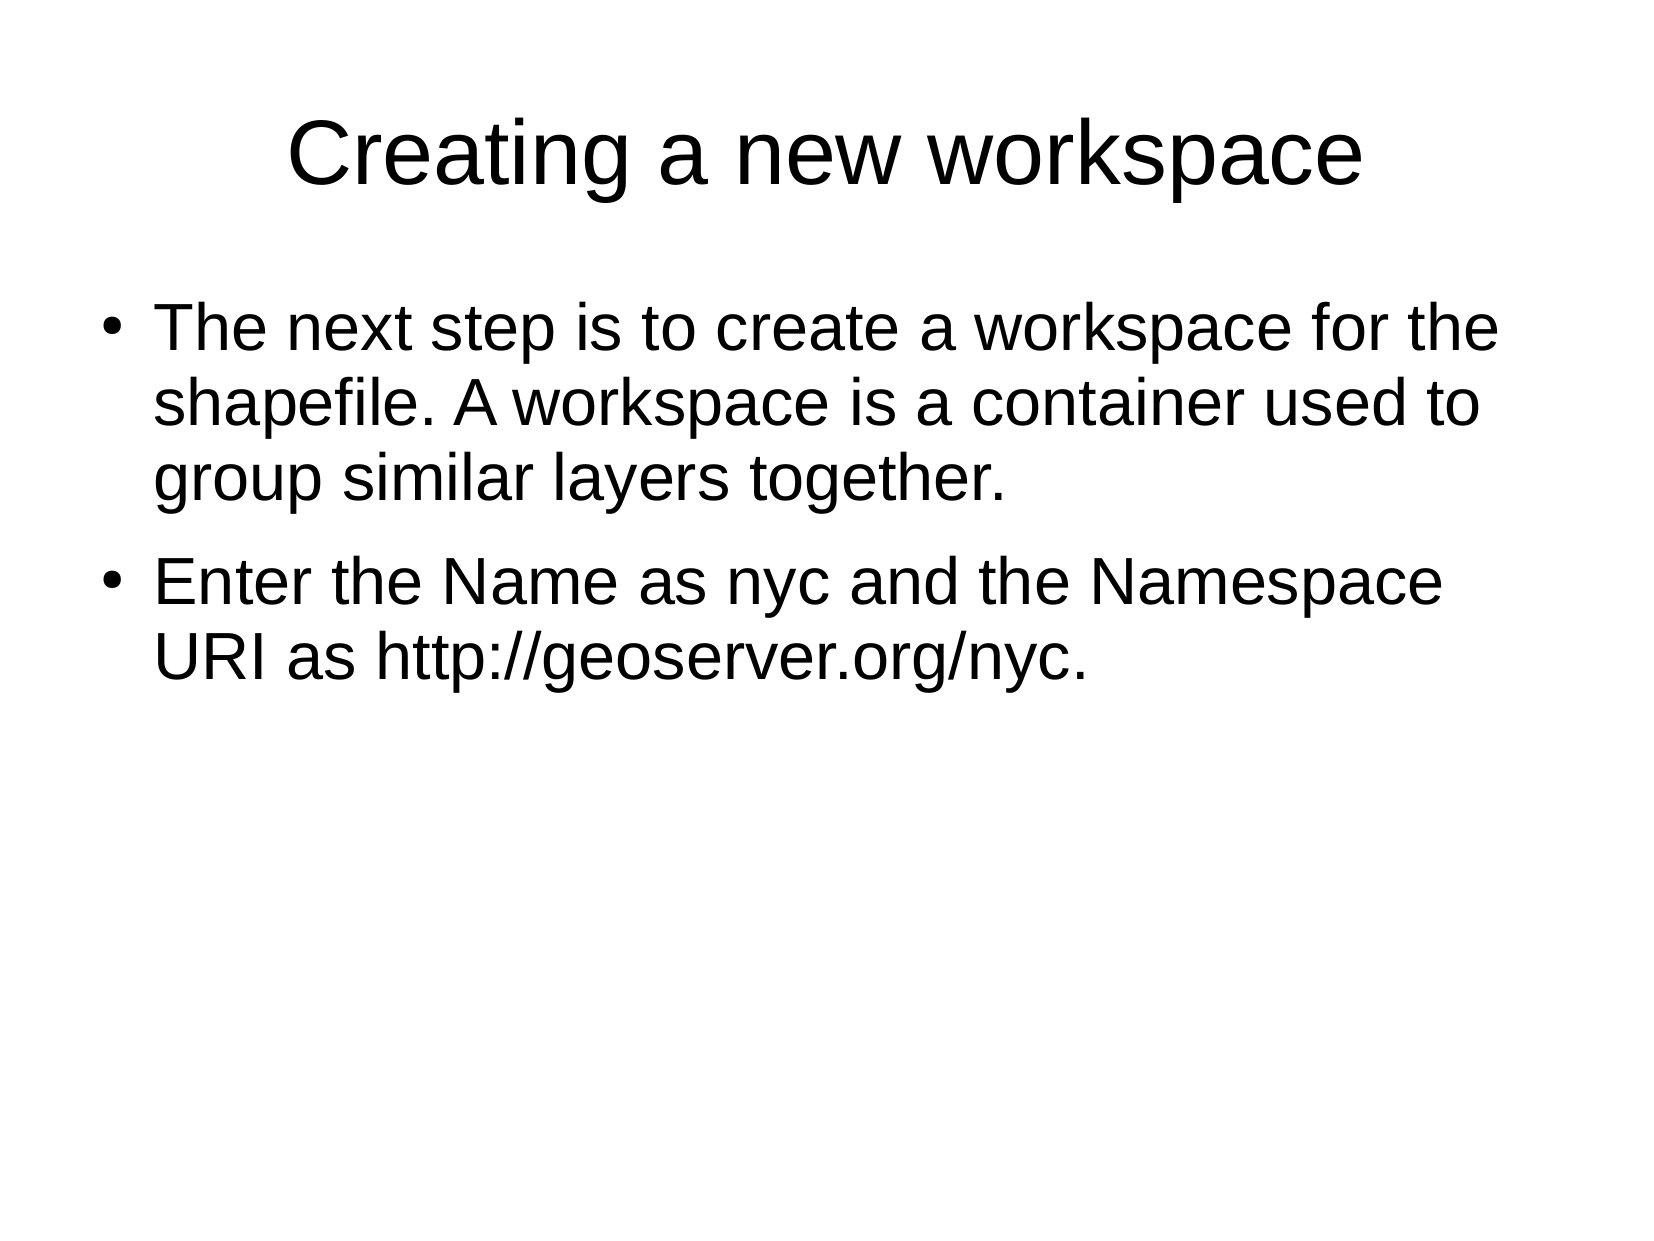

# Creating a new workspace
The next step is to create a workspace for the shapefile. A workspace is a container used to group similar layers together.
Enter the Name as nyc and the Namespace URI as http://geoserver.org/nyc.